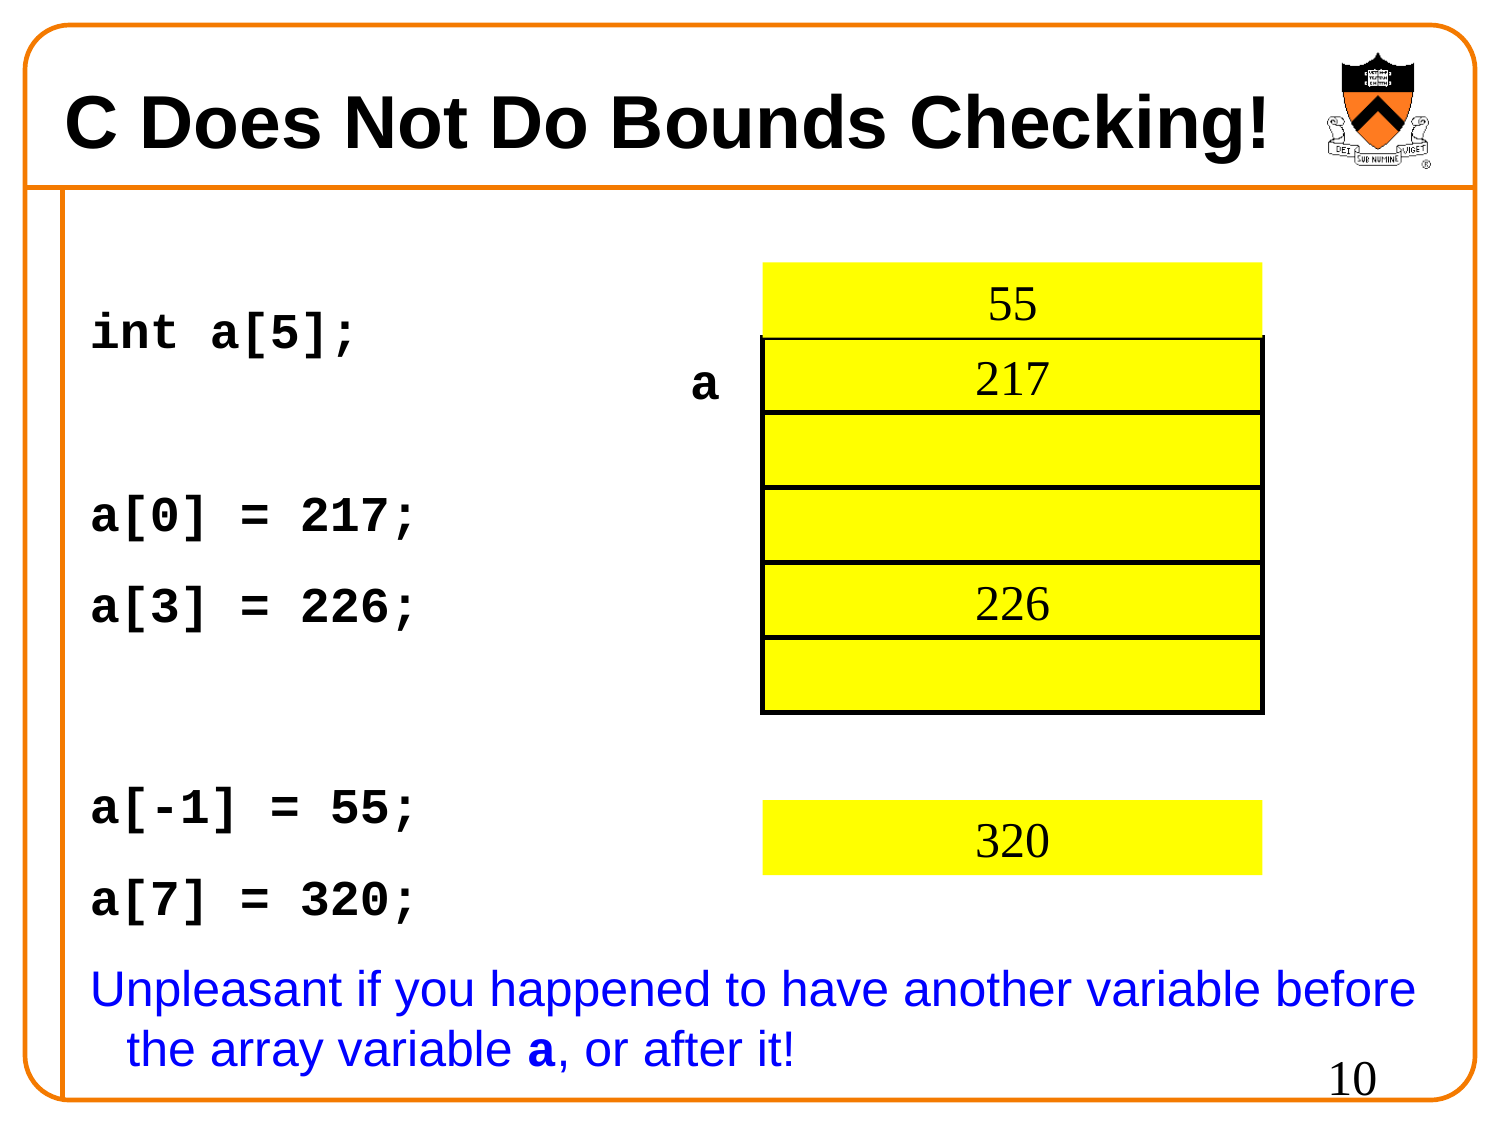

# C Does Not Do Bounds Checking!
int a[5];
a[0] = 217;
a[3] = 226;
55
217
a
226
a[-1] = 55;
a[7] = 320;
Unpleasant if you happened to have another variable before the array variable a, or after it!
320
10